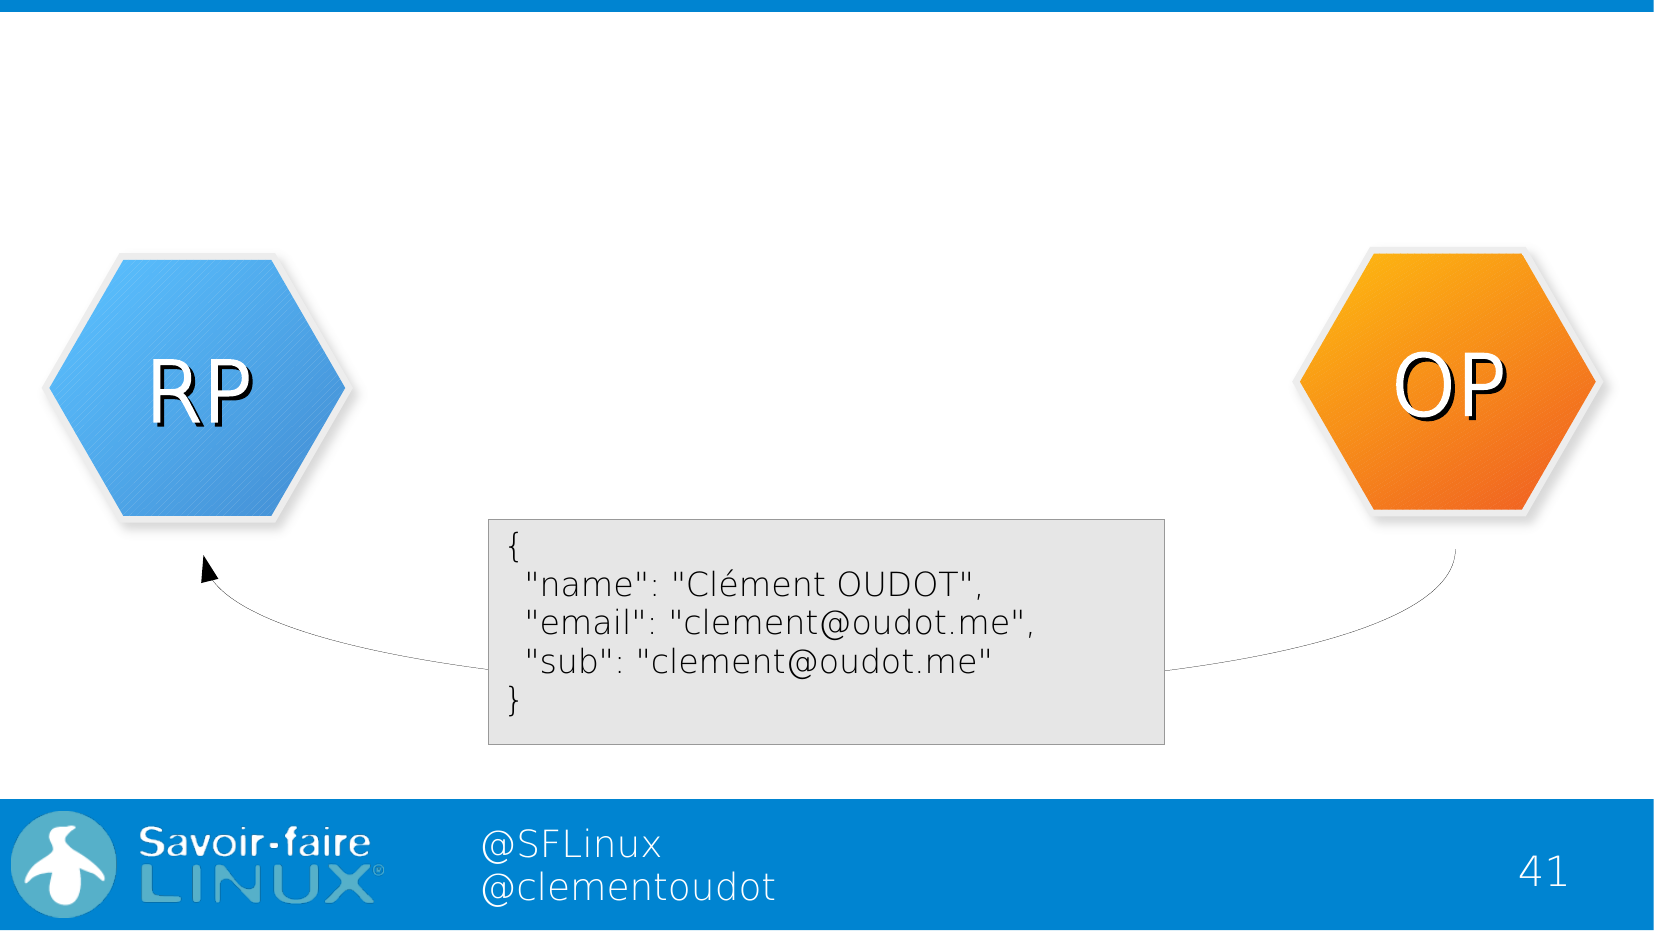

OP
RP
{
 "name": "Clément OUDOT",
 "email": "clement@oudot.me",
 "sub": "clement@oudot.me"
}
41